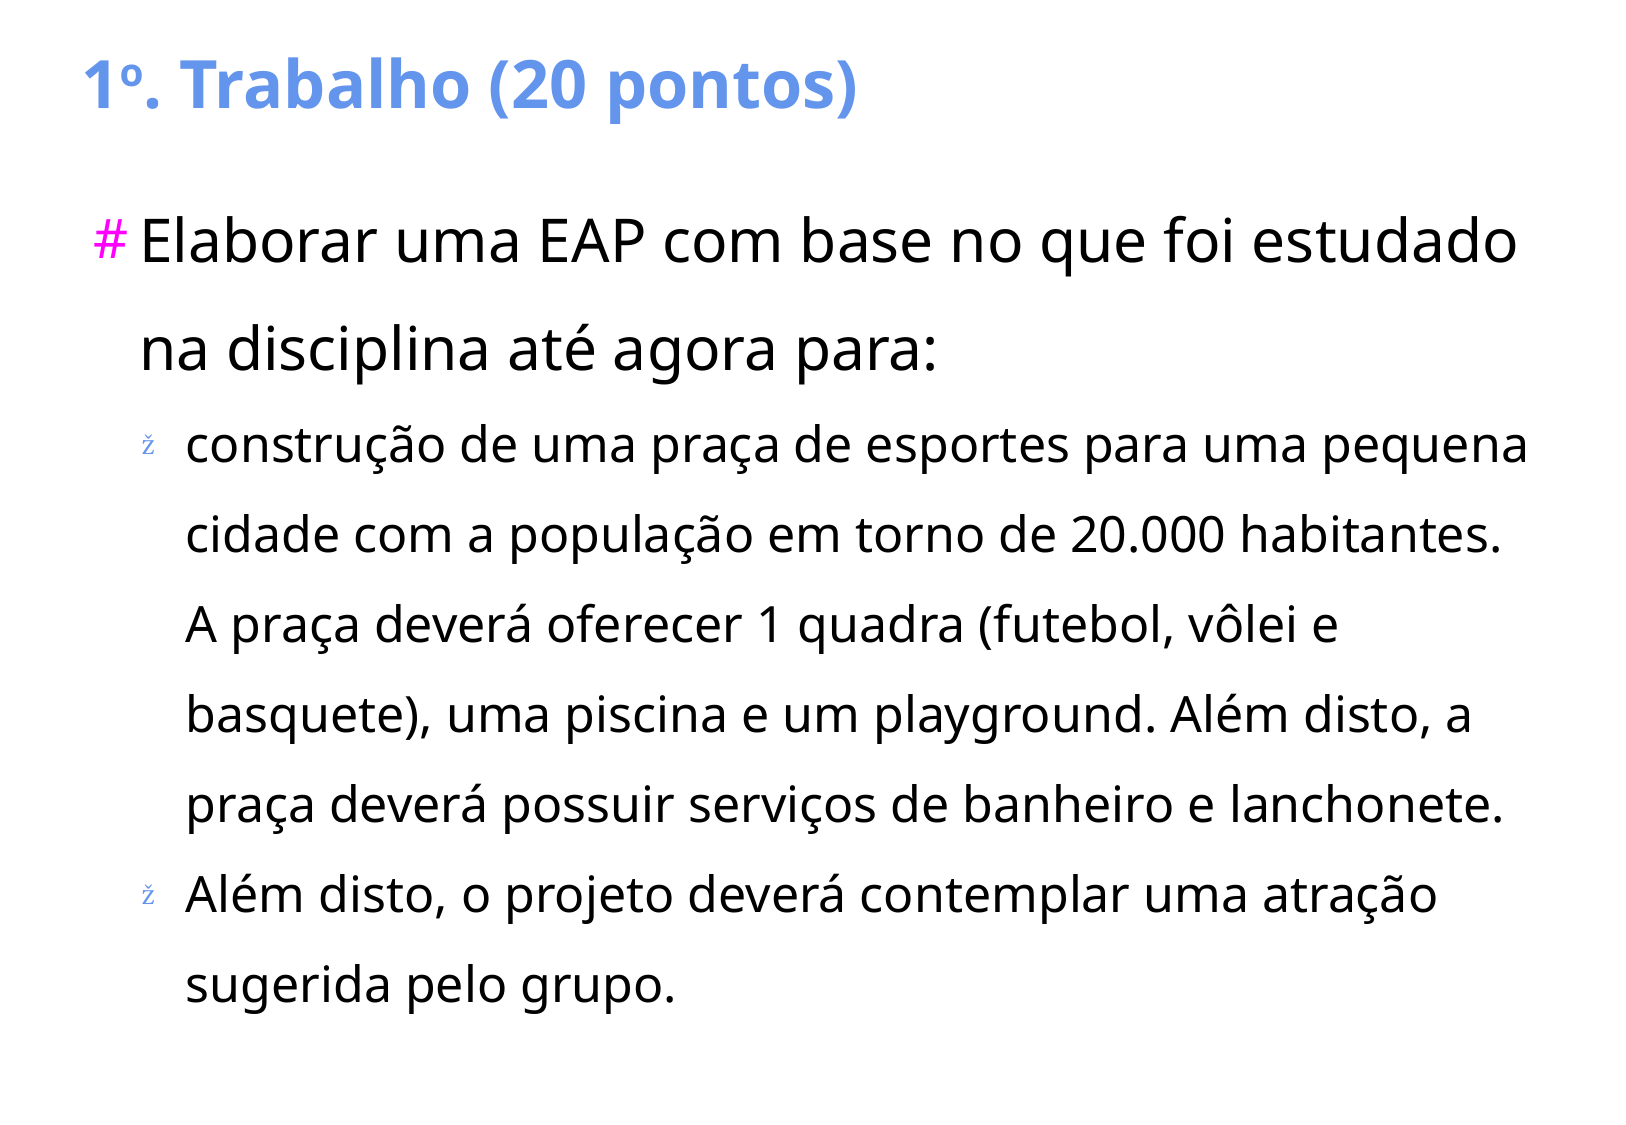

# 1o. Trabalho (20 pontos)
Elaborar uma EAP com base no que foi estudado na disciplina até agora para:
construção de uma praça de esportes para uma pequena cidade com a população em torno de 20.000 habitantes. A praça deverá oferecer 1 quadra (futebol, vôlei e basquete), uma piscina e um playground. Além disto, a praça deverá possuir serviços de banheiro e lanchonete.
Além disto, o projeto deverá contemplar uma atração sugerida pelo grupo.